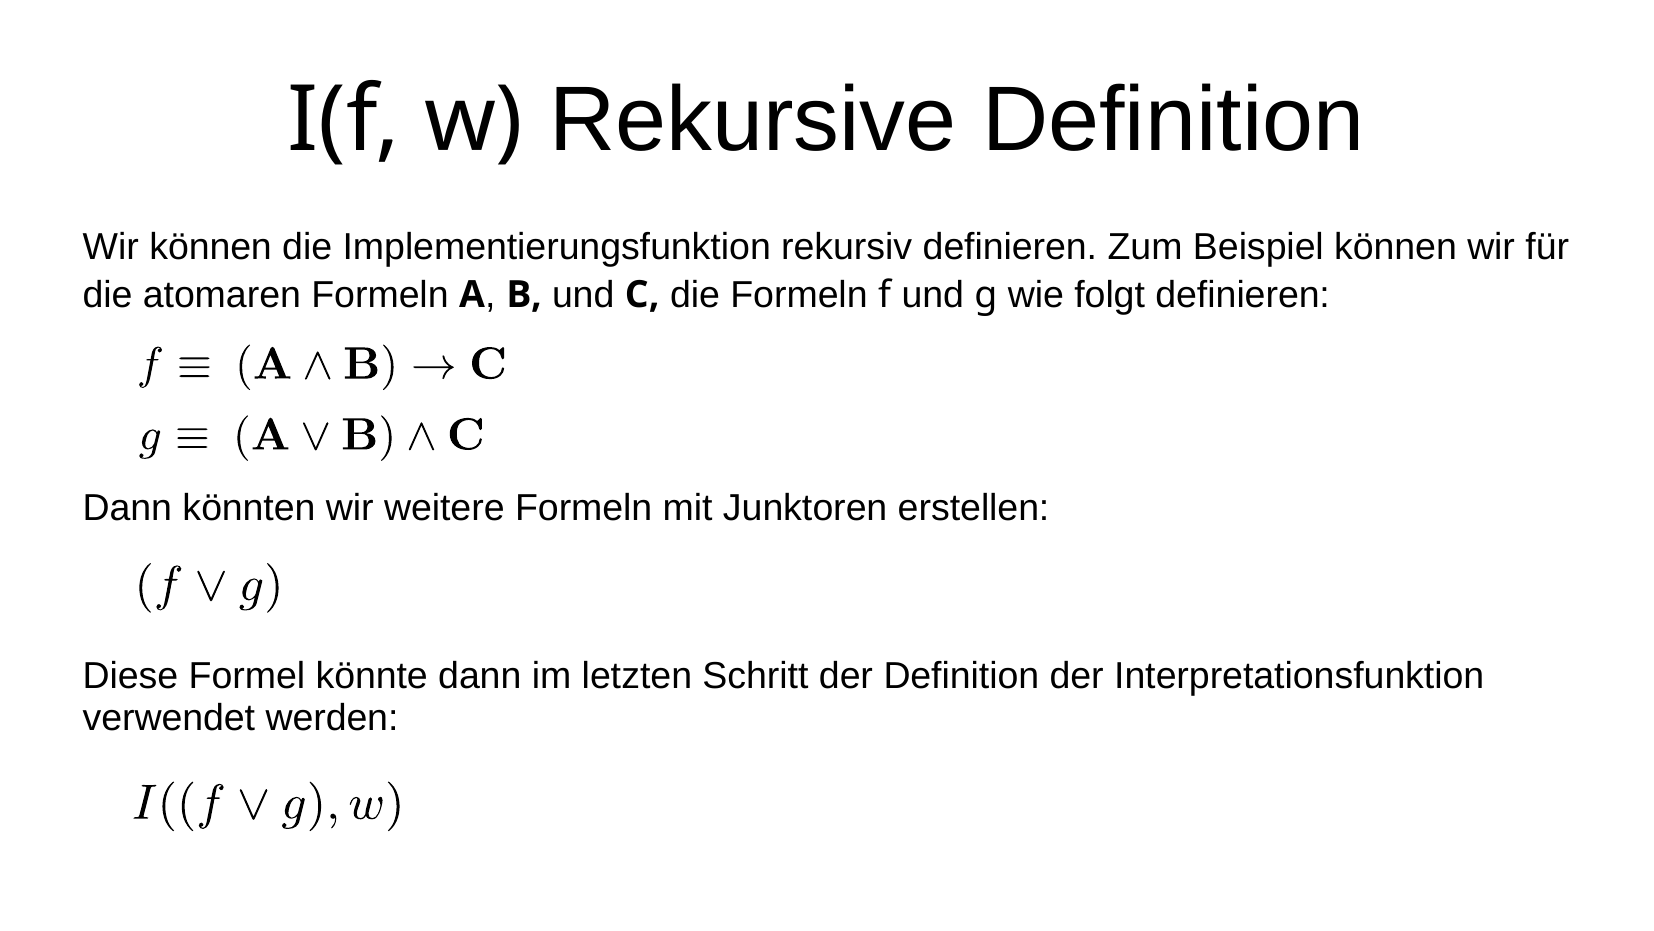

# I(f, w) Rekursive Definition
Wir können die Implementierungsfunktion rekursiv definieren. Zum Beispiel können wir für die atomaren Formeln A, B, und C, die Formeln f und g wie folgt definieren:
Dann könnten wir weitere Formeln mit Junktoren erstellen:
Diese Formel könnte dann im letzten Schritt der Definition der Interpretationsfunktion verwendet werden: